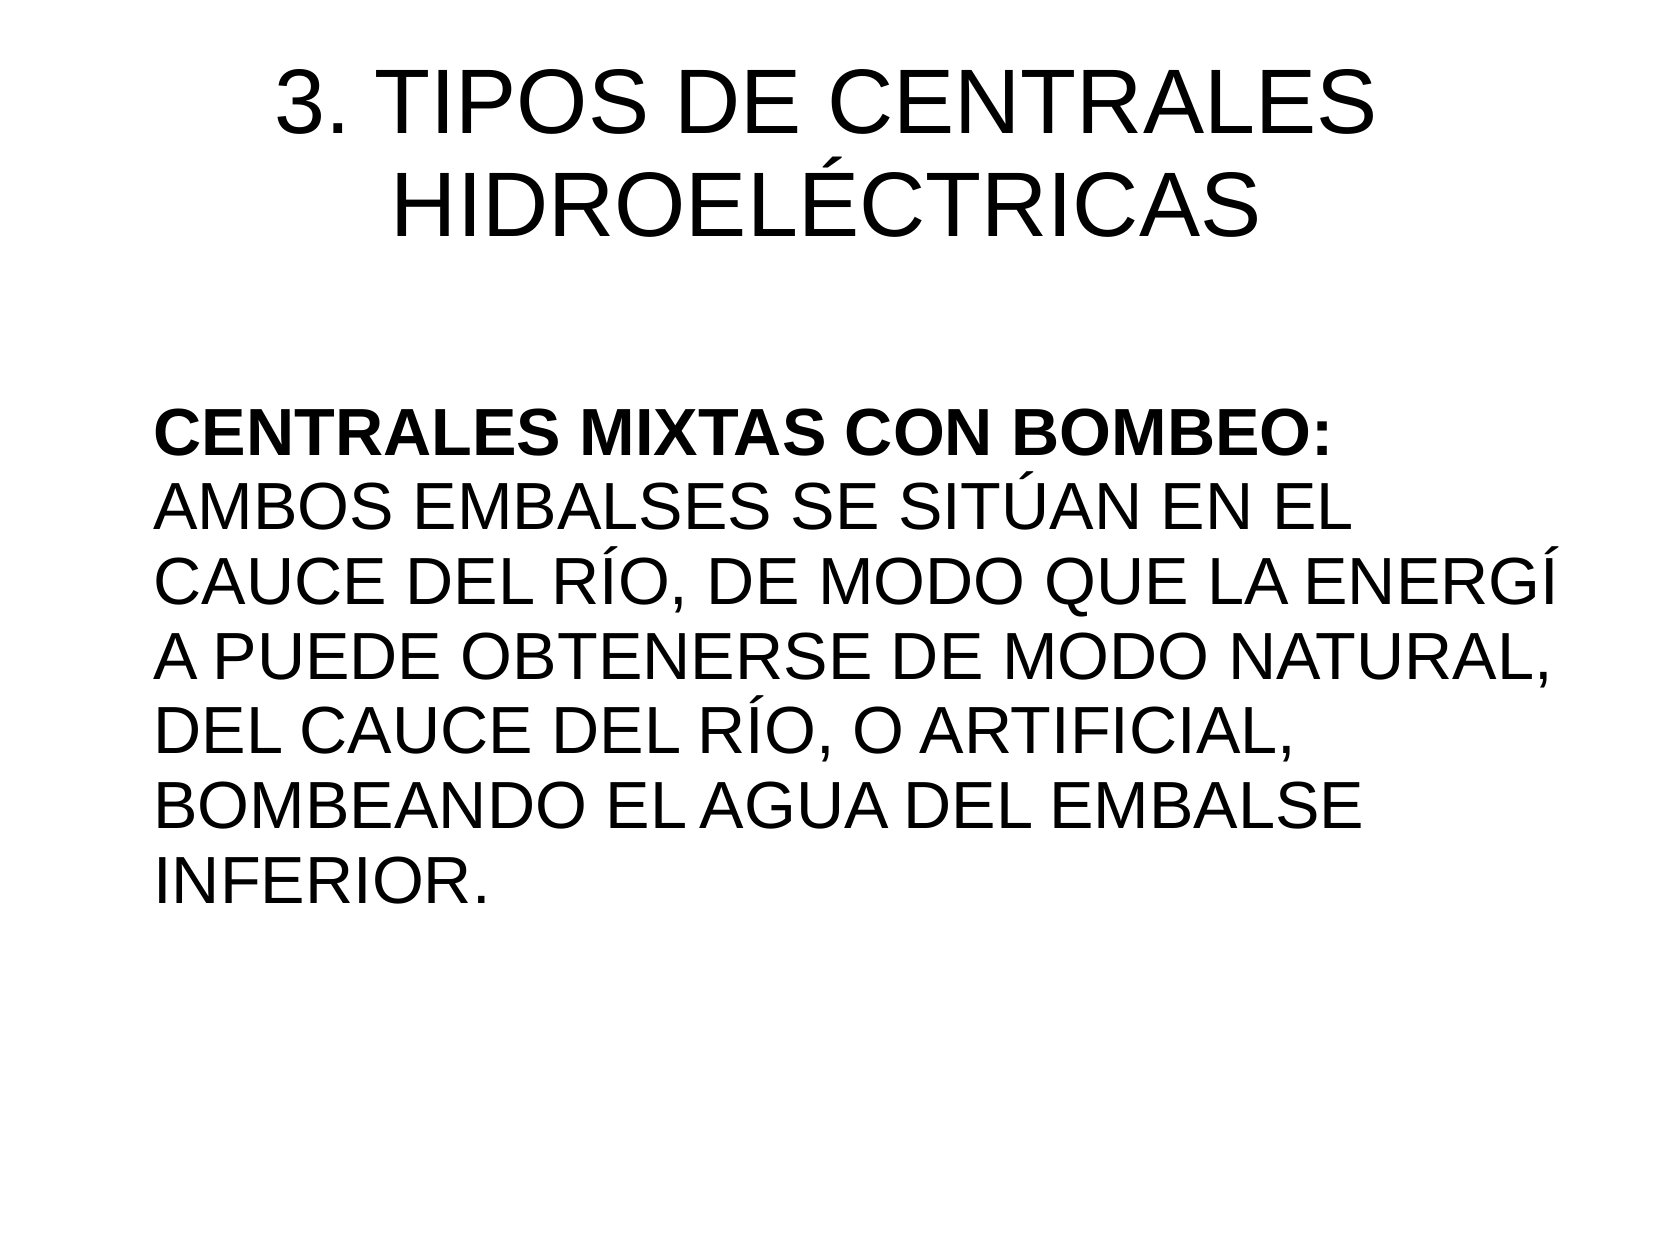

# 3. TIPOS DE CENTRALES HIDROELÉCTRICAS
CENTRALES MIXTAS CON BOMBEO: AMBOS EMBALSES SE SITÚAN EN EL CAUCE DEL RÍO, DE MODO QUE LA ENERGÍ A PUEDE OBTENERSE DE MODO NATURAL, DEL CAUCE DEL RÍO, O ARTIFICIAL, BOMBEANDO EL AGUA DEL EMBALSE INFERIOR.